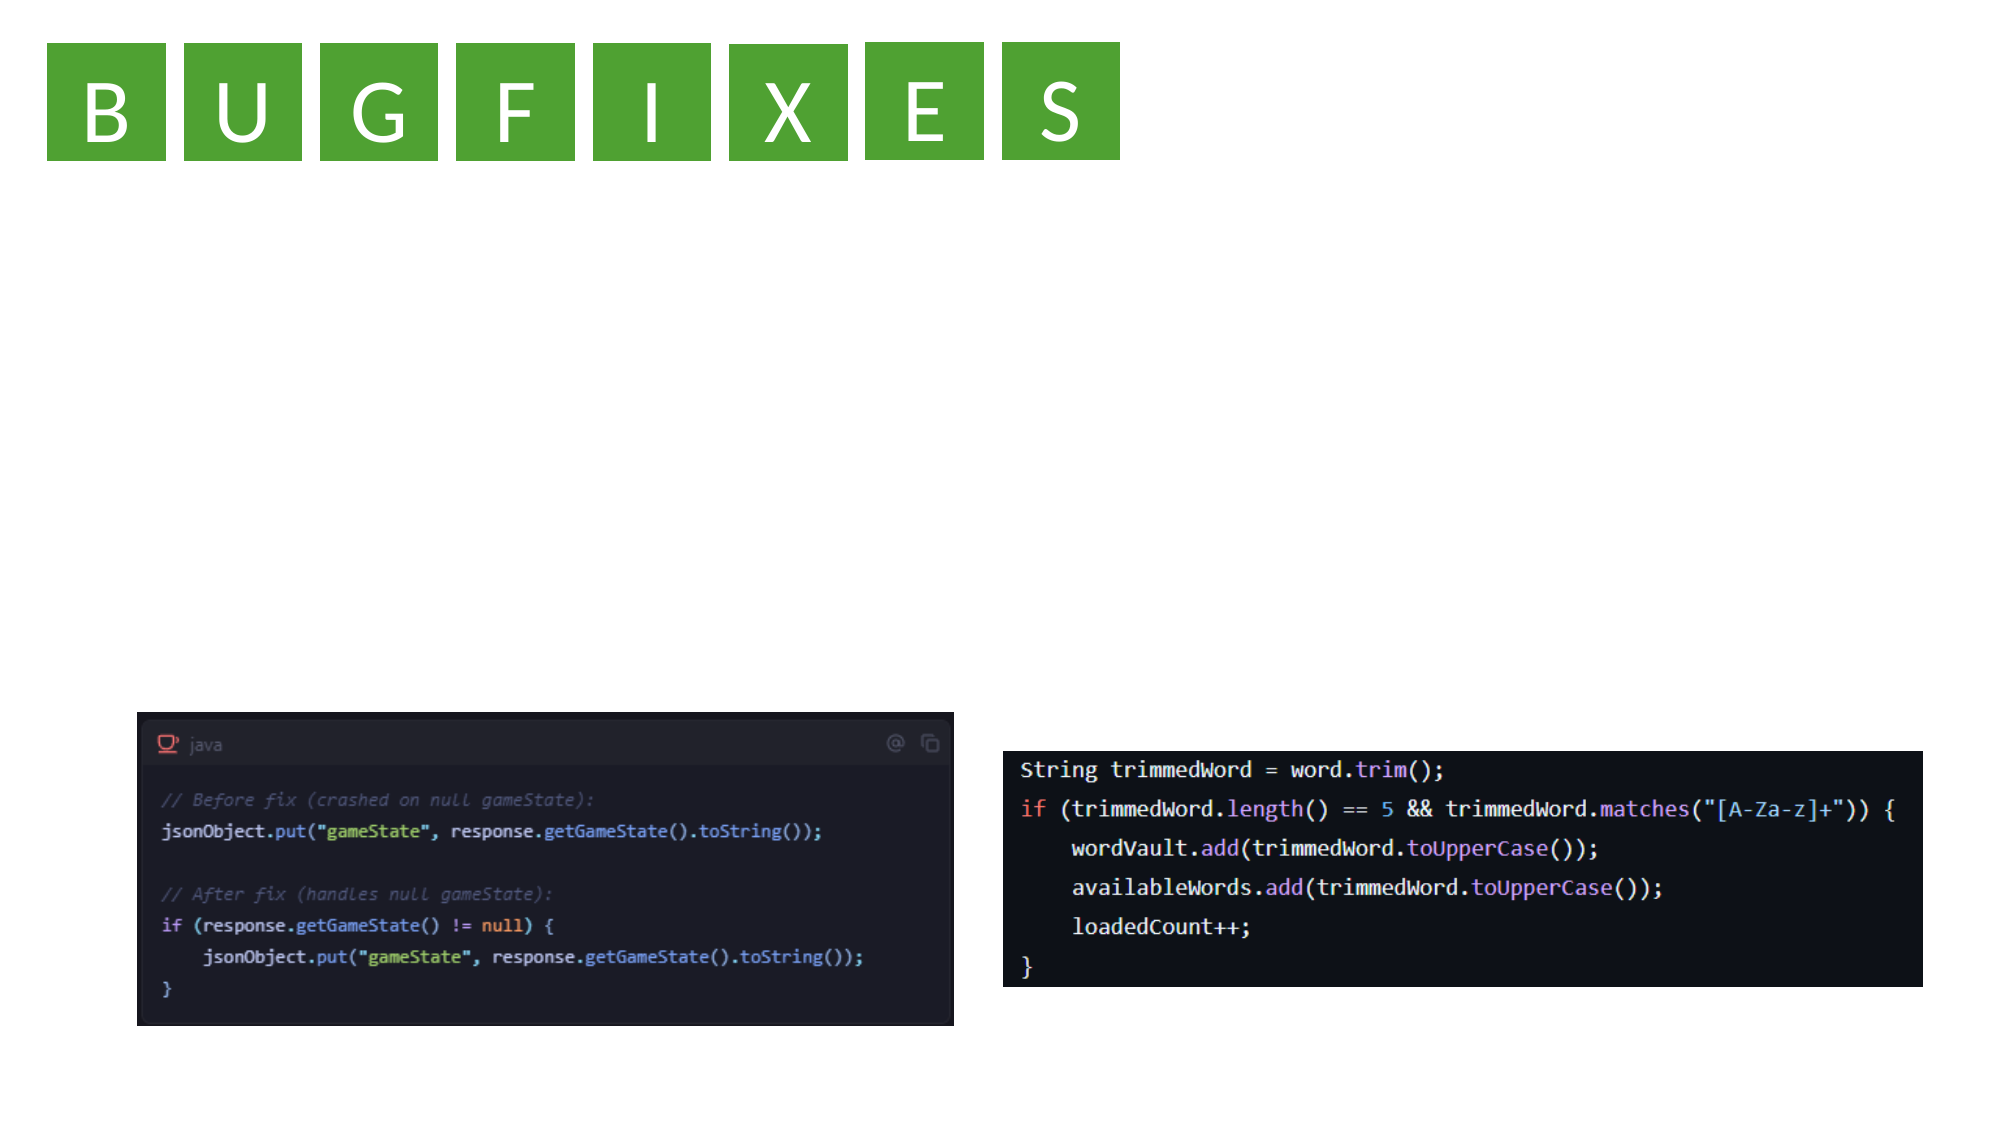

E
S
B
U
G
F
I
X
# Fixed backend crashing when processing invalid guesses
Problem: breaking at JSON conversion
Solution: adding a null check on the gameState
Fixed invalid words from entering the wordVault
Problem: invalid words were in the word list
Solution: filtering out only the valid words